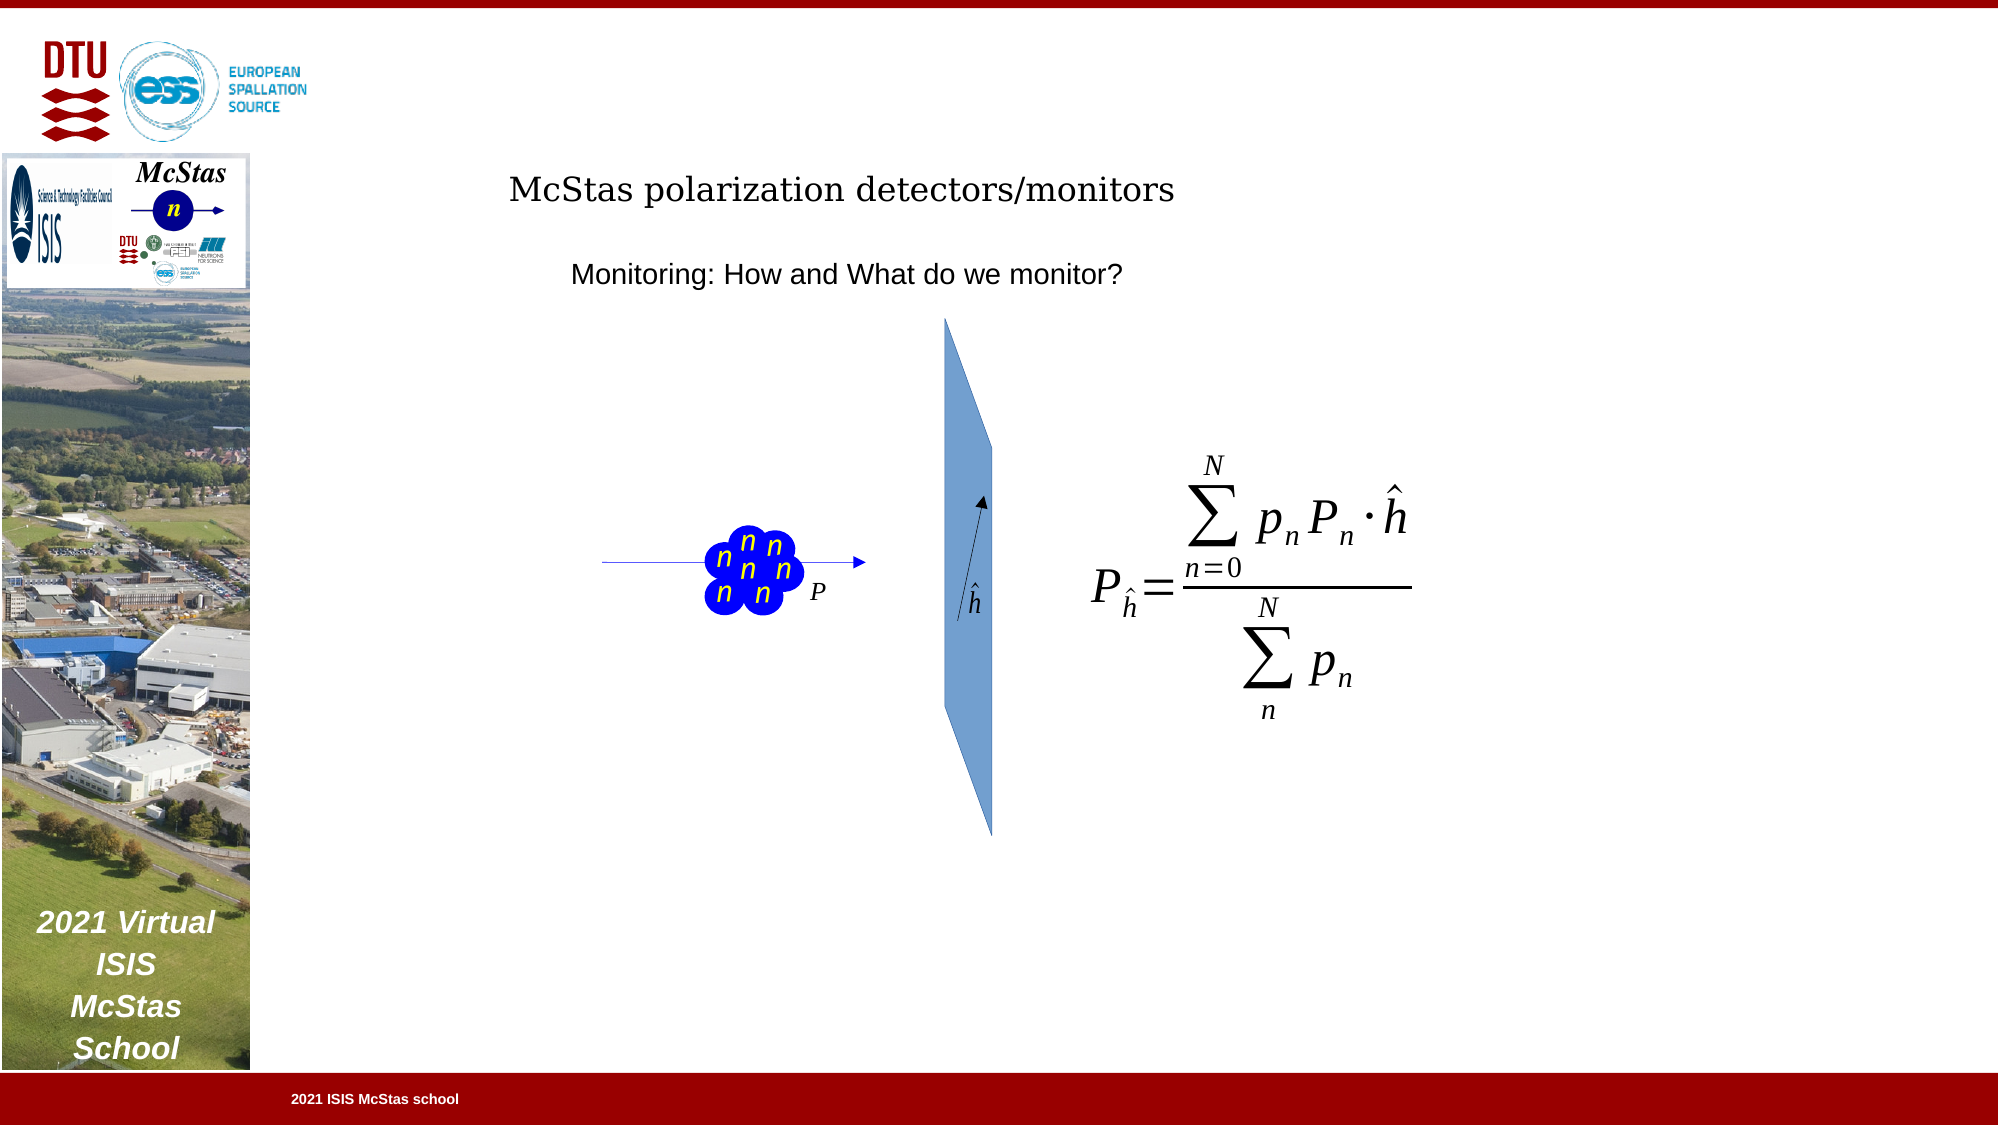

McStas polarization detectors/monitors
Monitoring: How and What do we monitor?
n
n
n
n
n
n
n